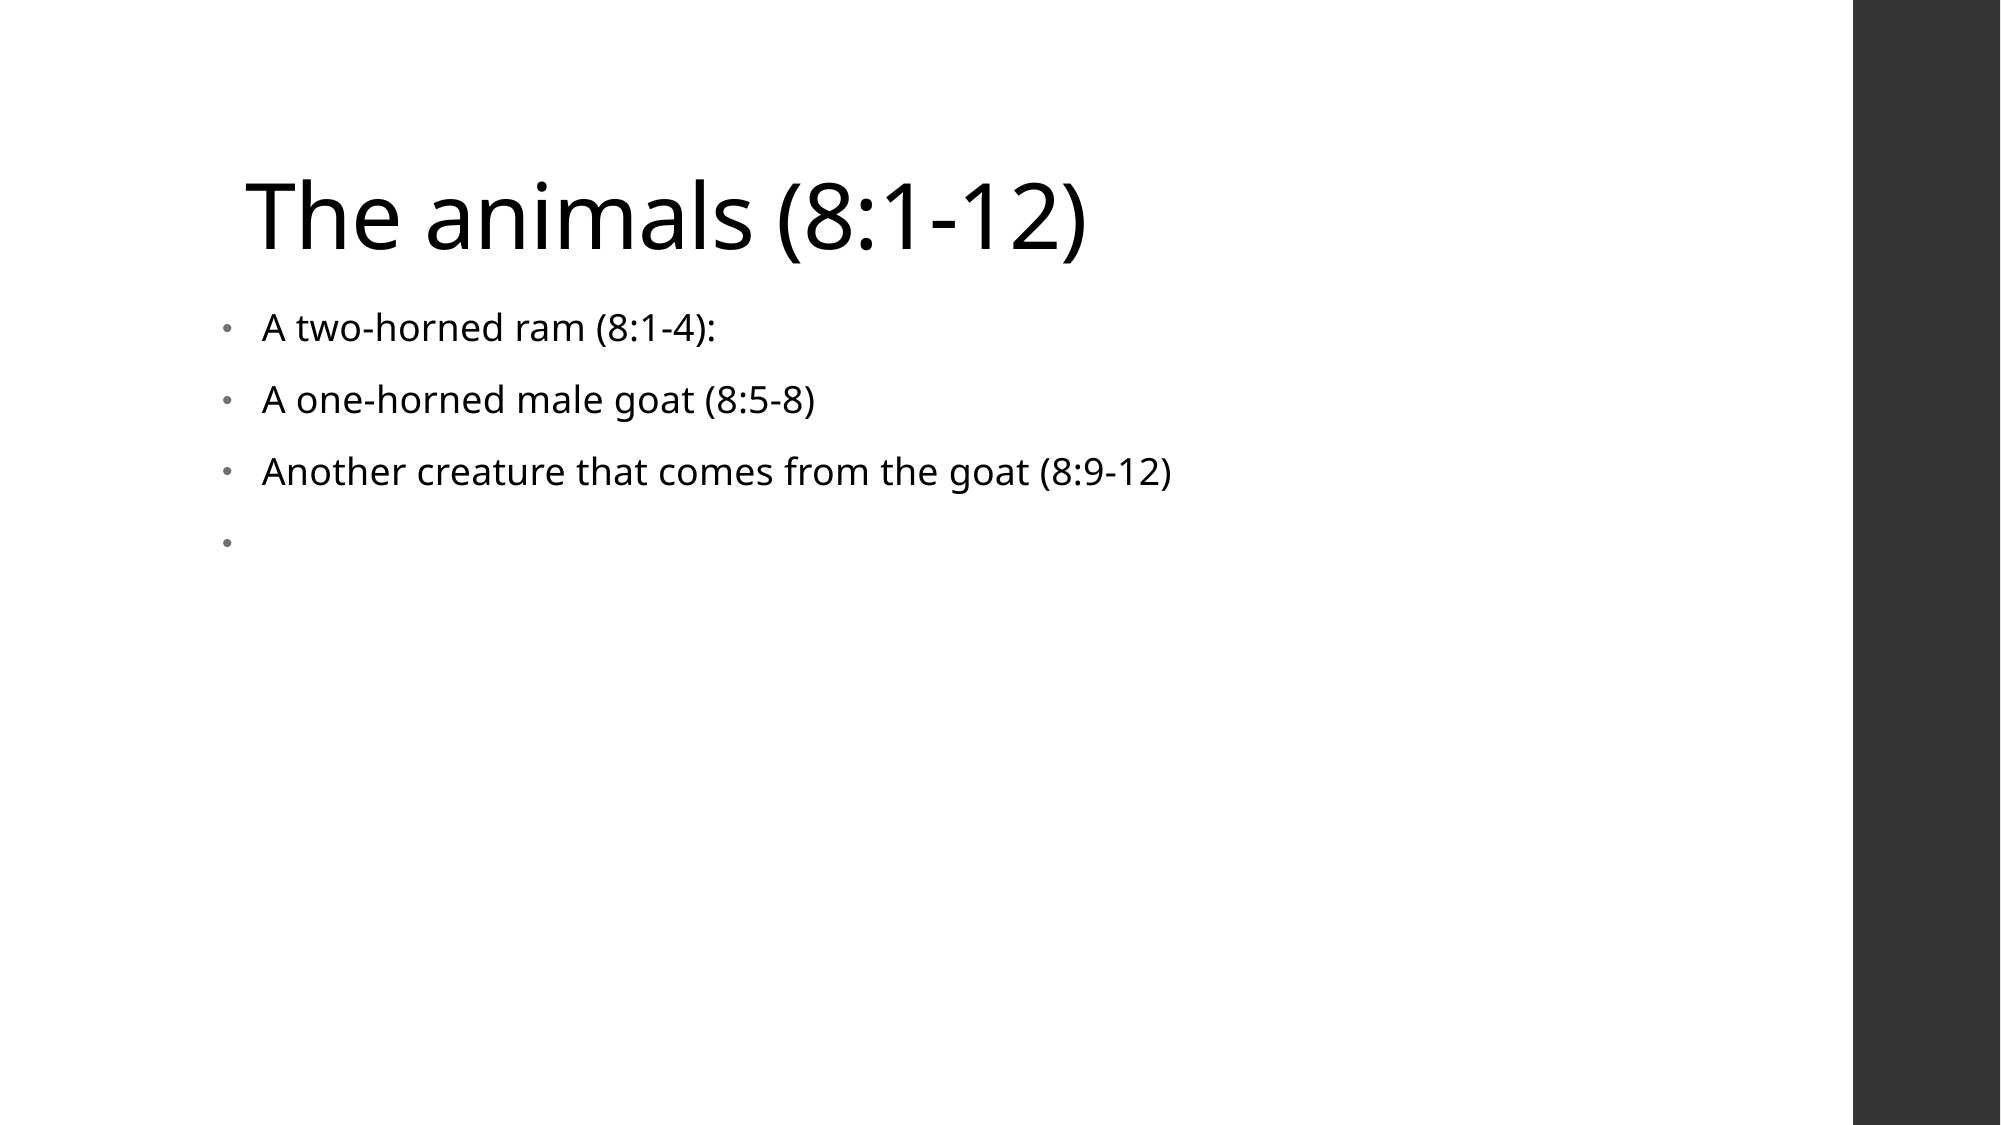

# The animals (8:1-12)
 A two-horned ram (8:1-4):
 A one-horned male goat (8:5-8)
 Another creature that comes from the goat (8:9-12)